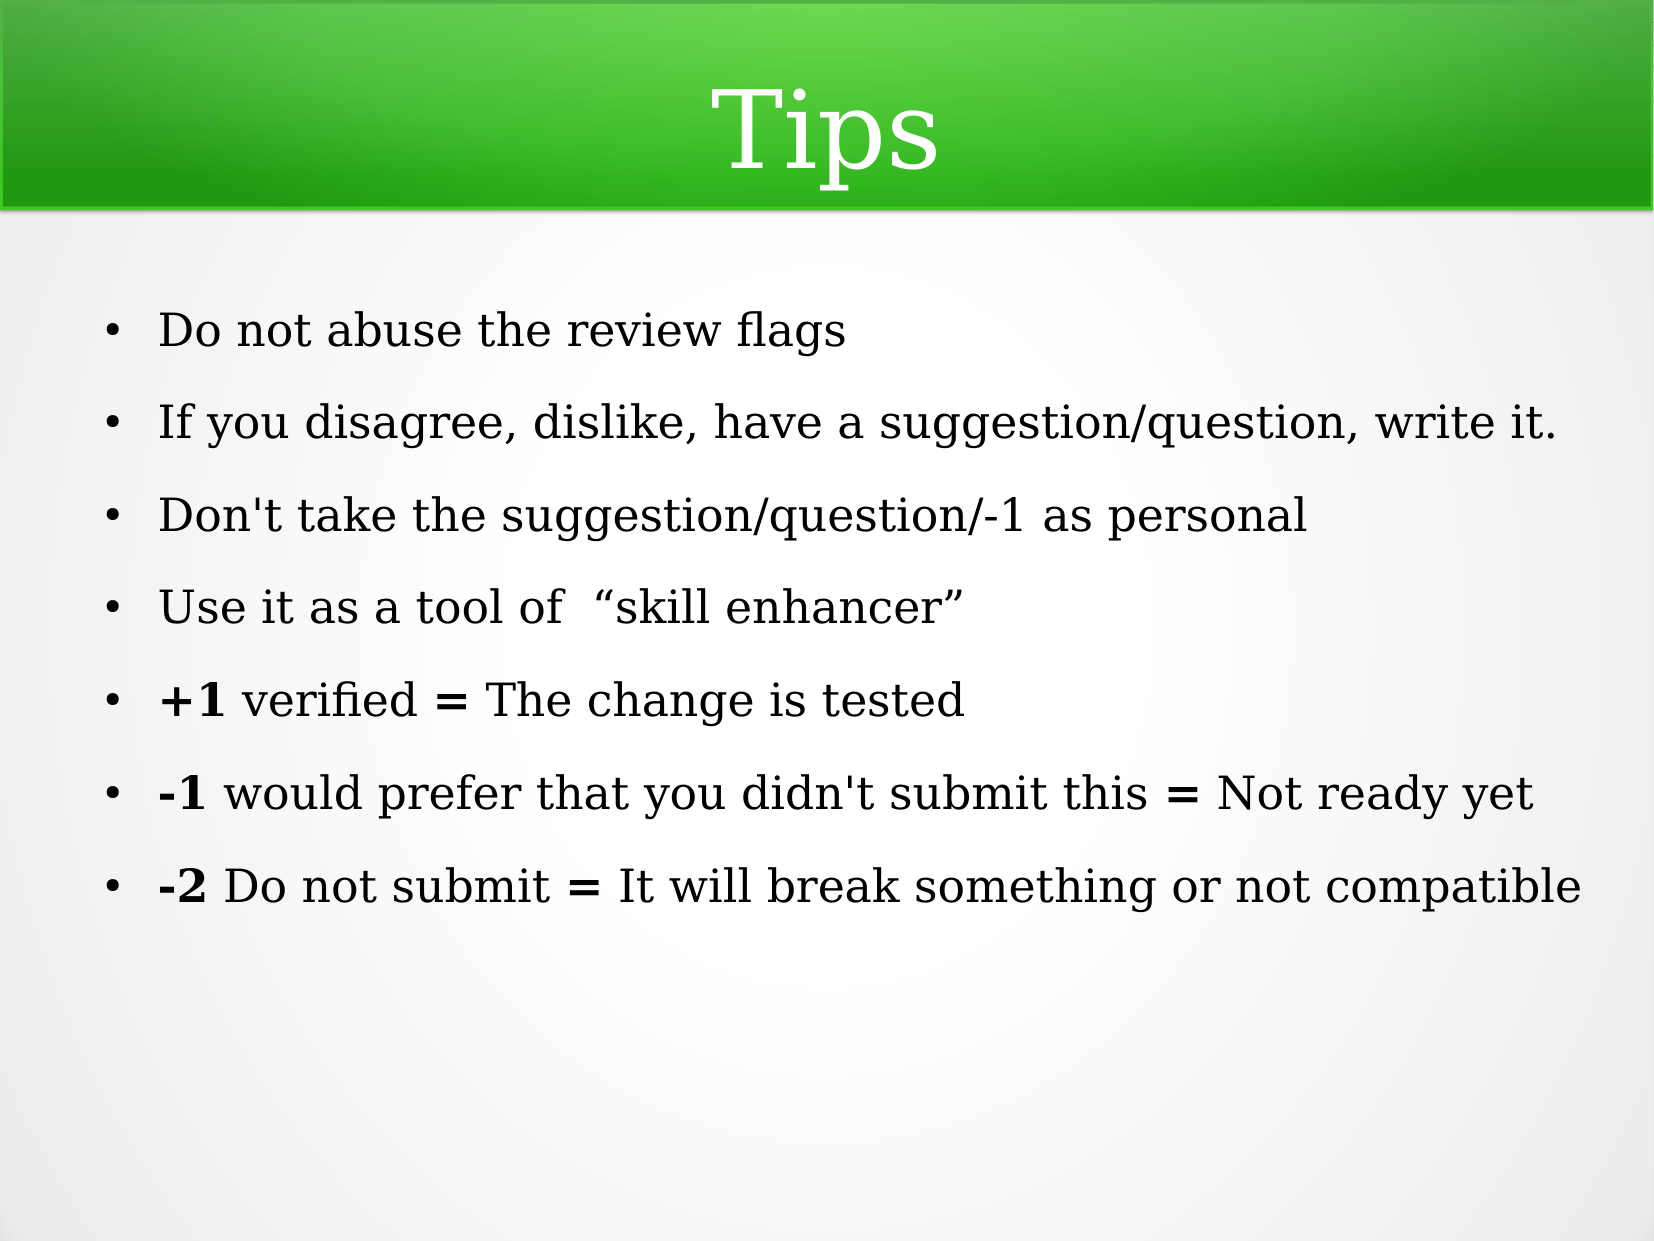

Tips
# Do not abuse the review flags
If you disagree, dislike, have a suggestion/question, write it.
Don't take the suggestion/question/-1 as personal
Use it as a tool of “skill enhancer”
+1 verified = The change is tested
-1 would prefer that you didn't submit this = Not ready yet
-2 Do not submit = It will break something or not compatible